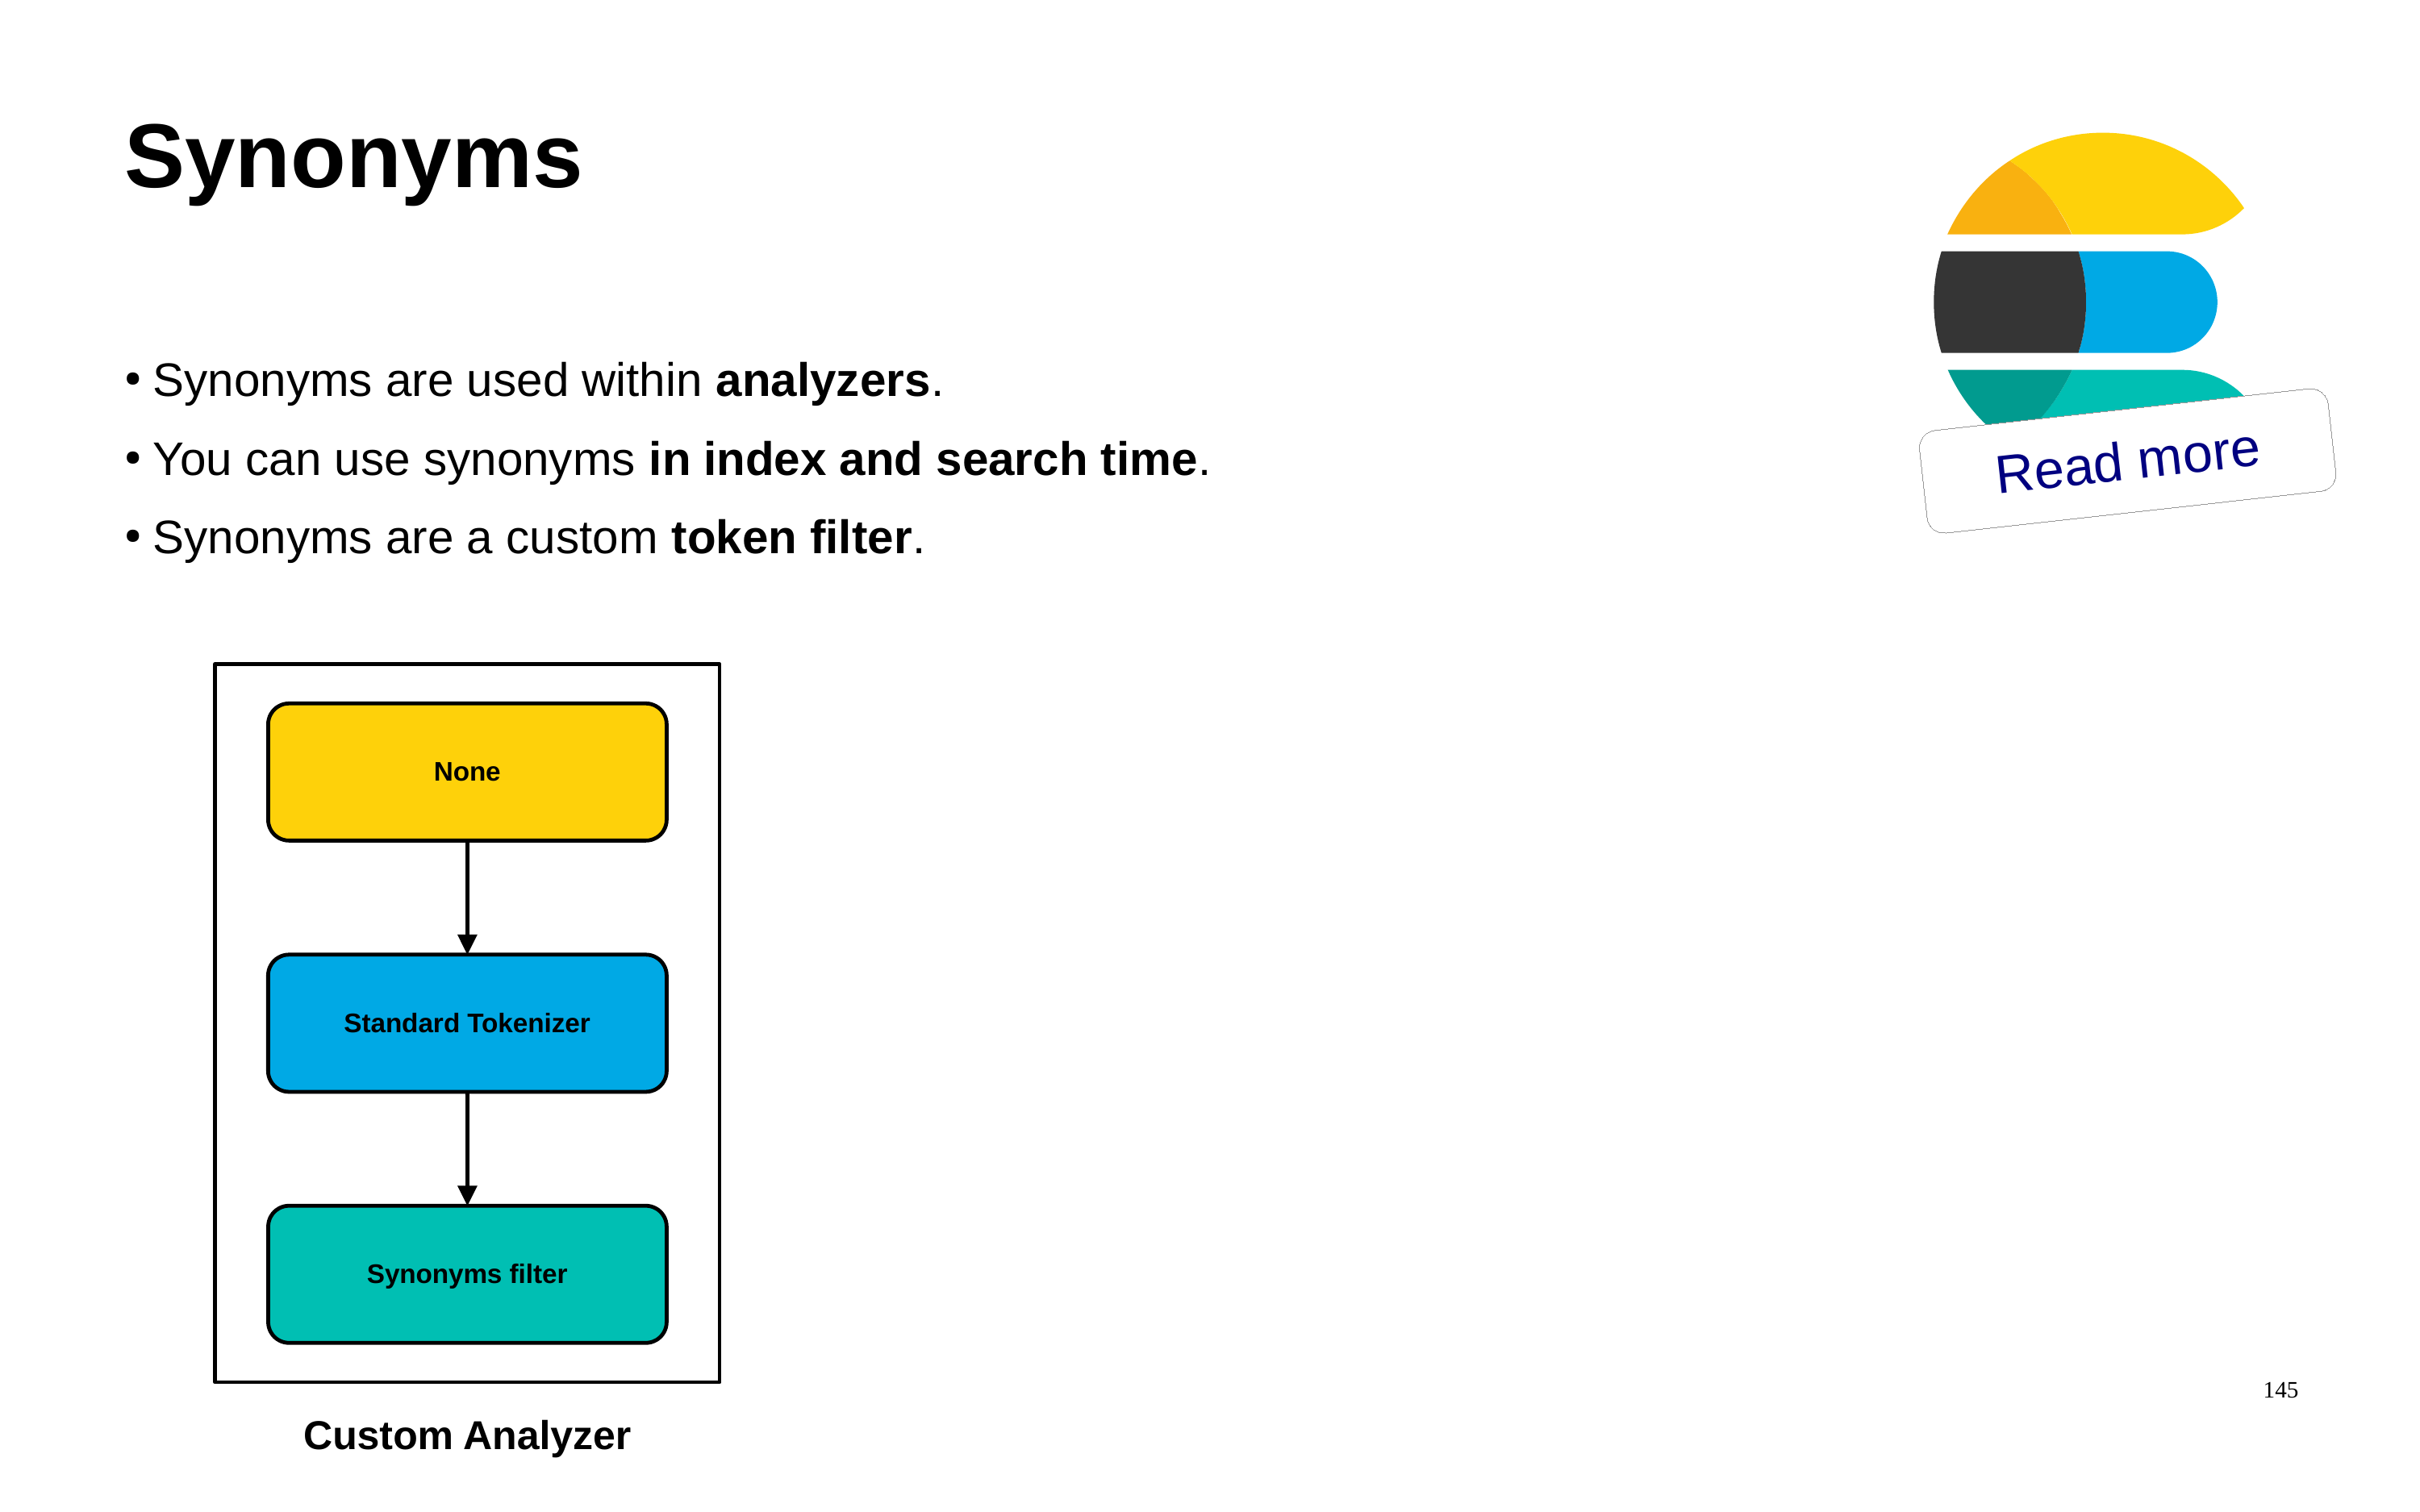

Synonyms
Synonyms are used within analyzers.
You can use synonyms in index and search time.
Synonyms are a custom token filter.
Read more
None
Standard Tokenizer
Synonyms filter
145
Custom Analyzer